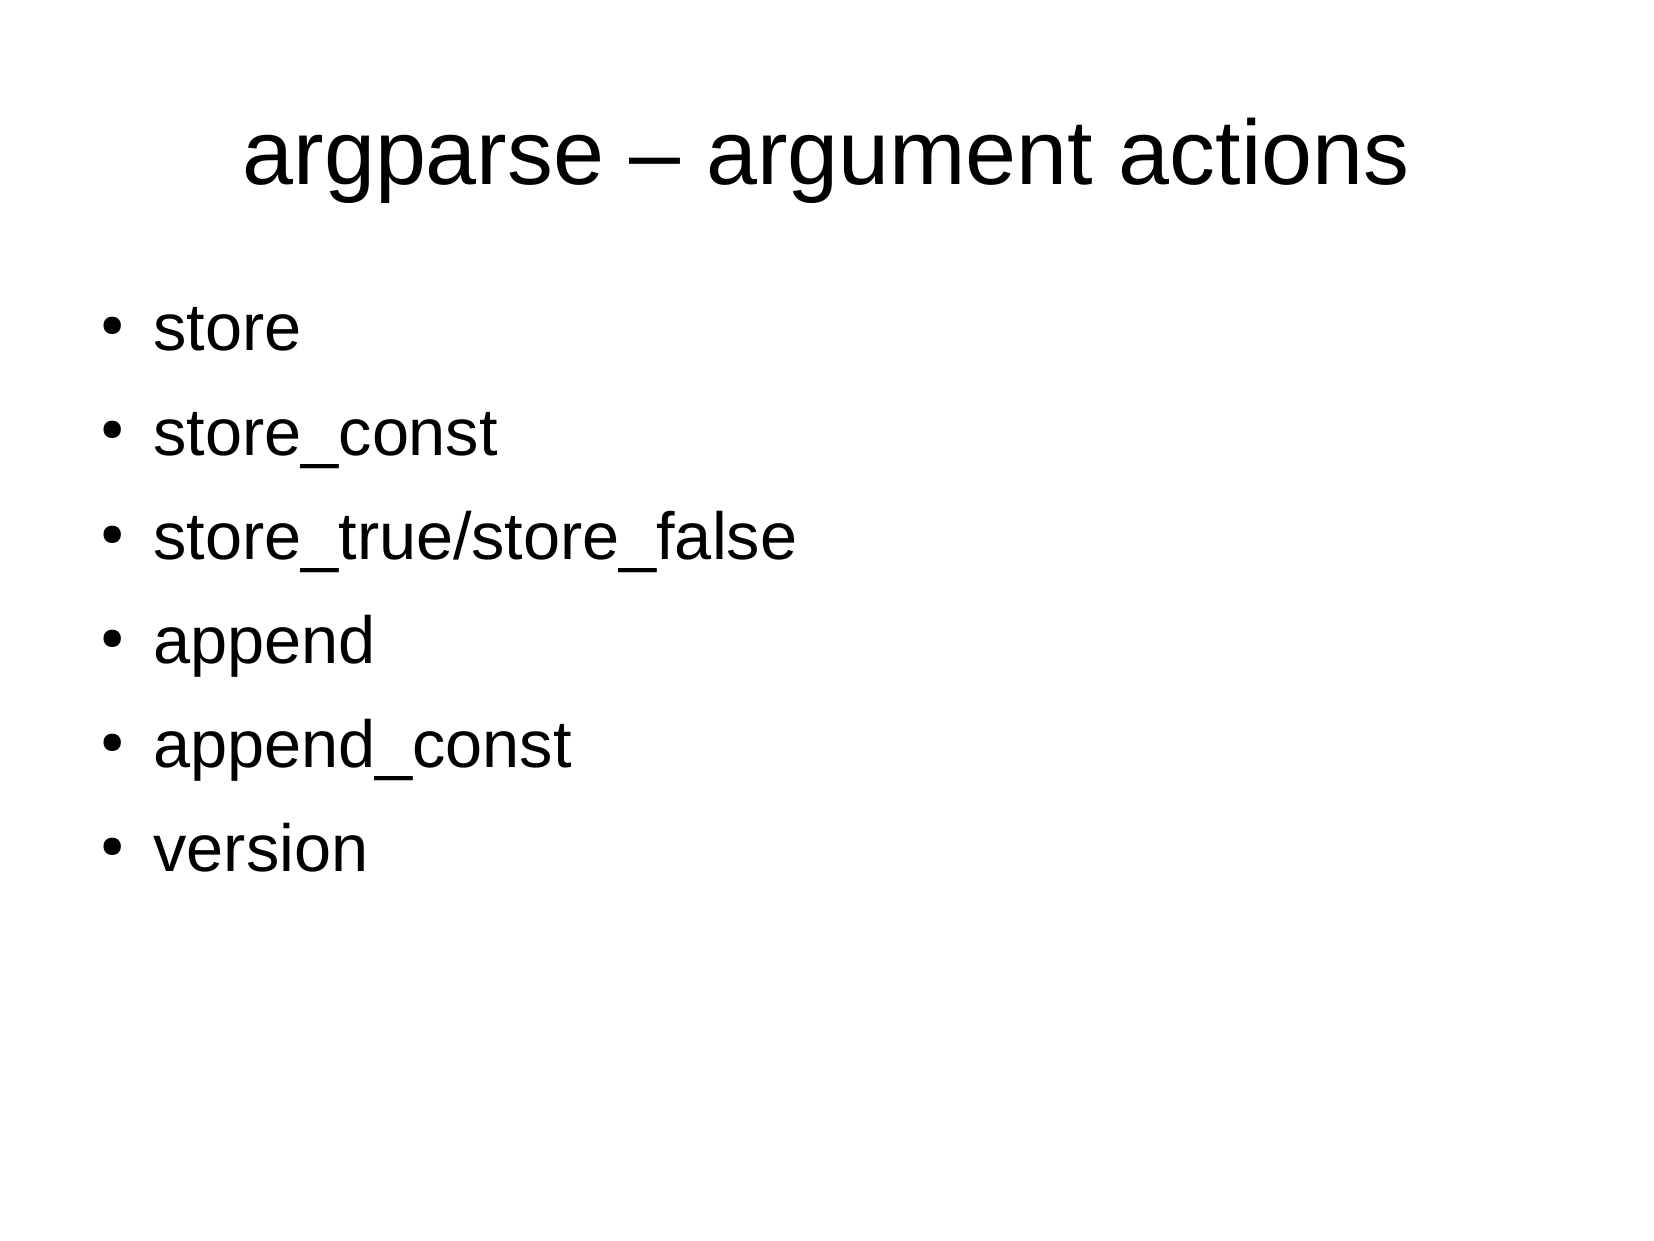

# argparse – argument actions
store
store_const
store_true/store_false
append
append_const
version